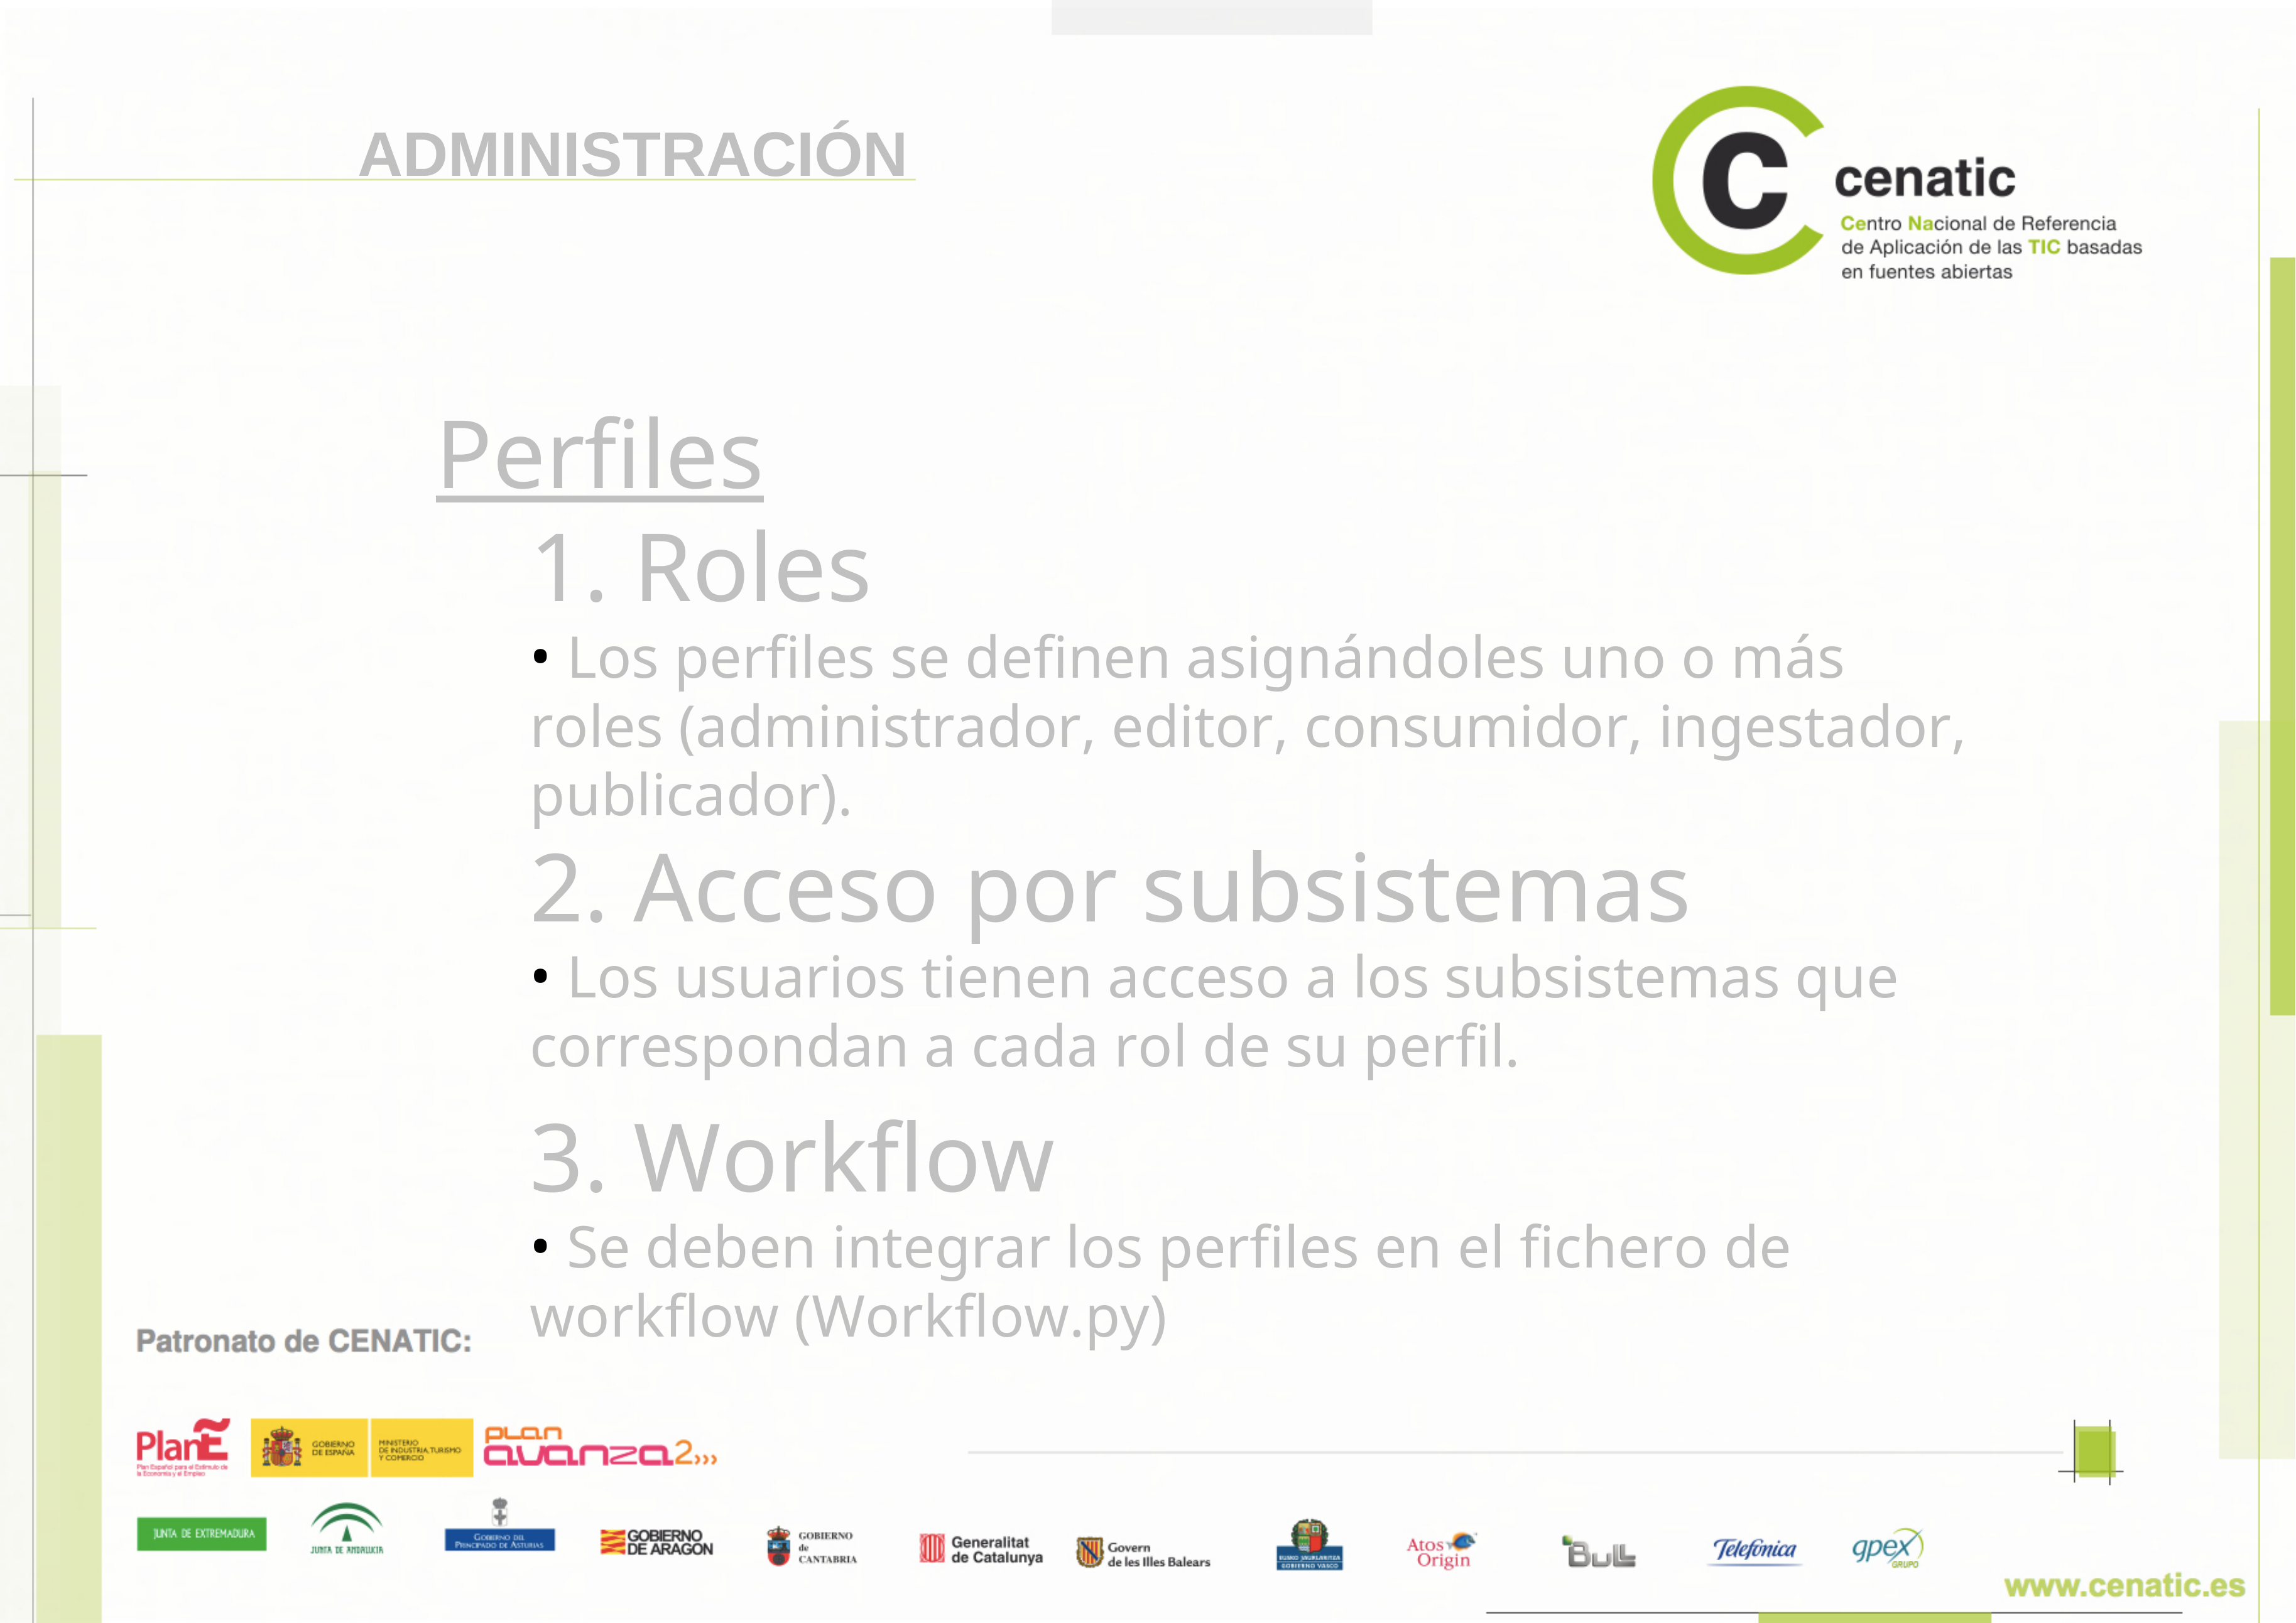

ADMINISTRACIÓN
Perfiles
	1. Roles
 Los perfiles se definen asignándoles uno o más roles (administrador, editor, consumidor, ingestador, publicador).
	2. Acceso por subsistemas
 Los usuarios tienen acceso a los subsistemas que correspondan a cada rol de su perfil.
	3. Workflow
 Se deben integrar los perfiles en el fichero de workflow (Workflow.py)